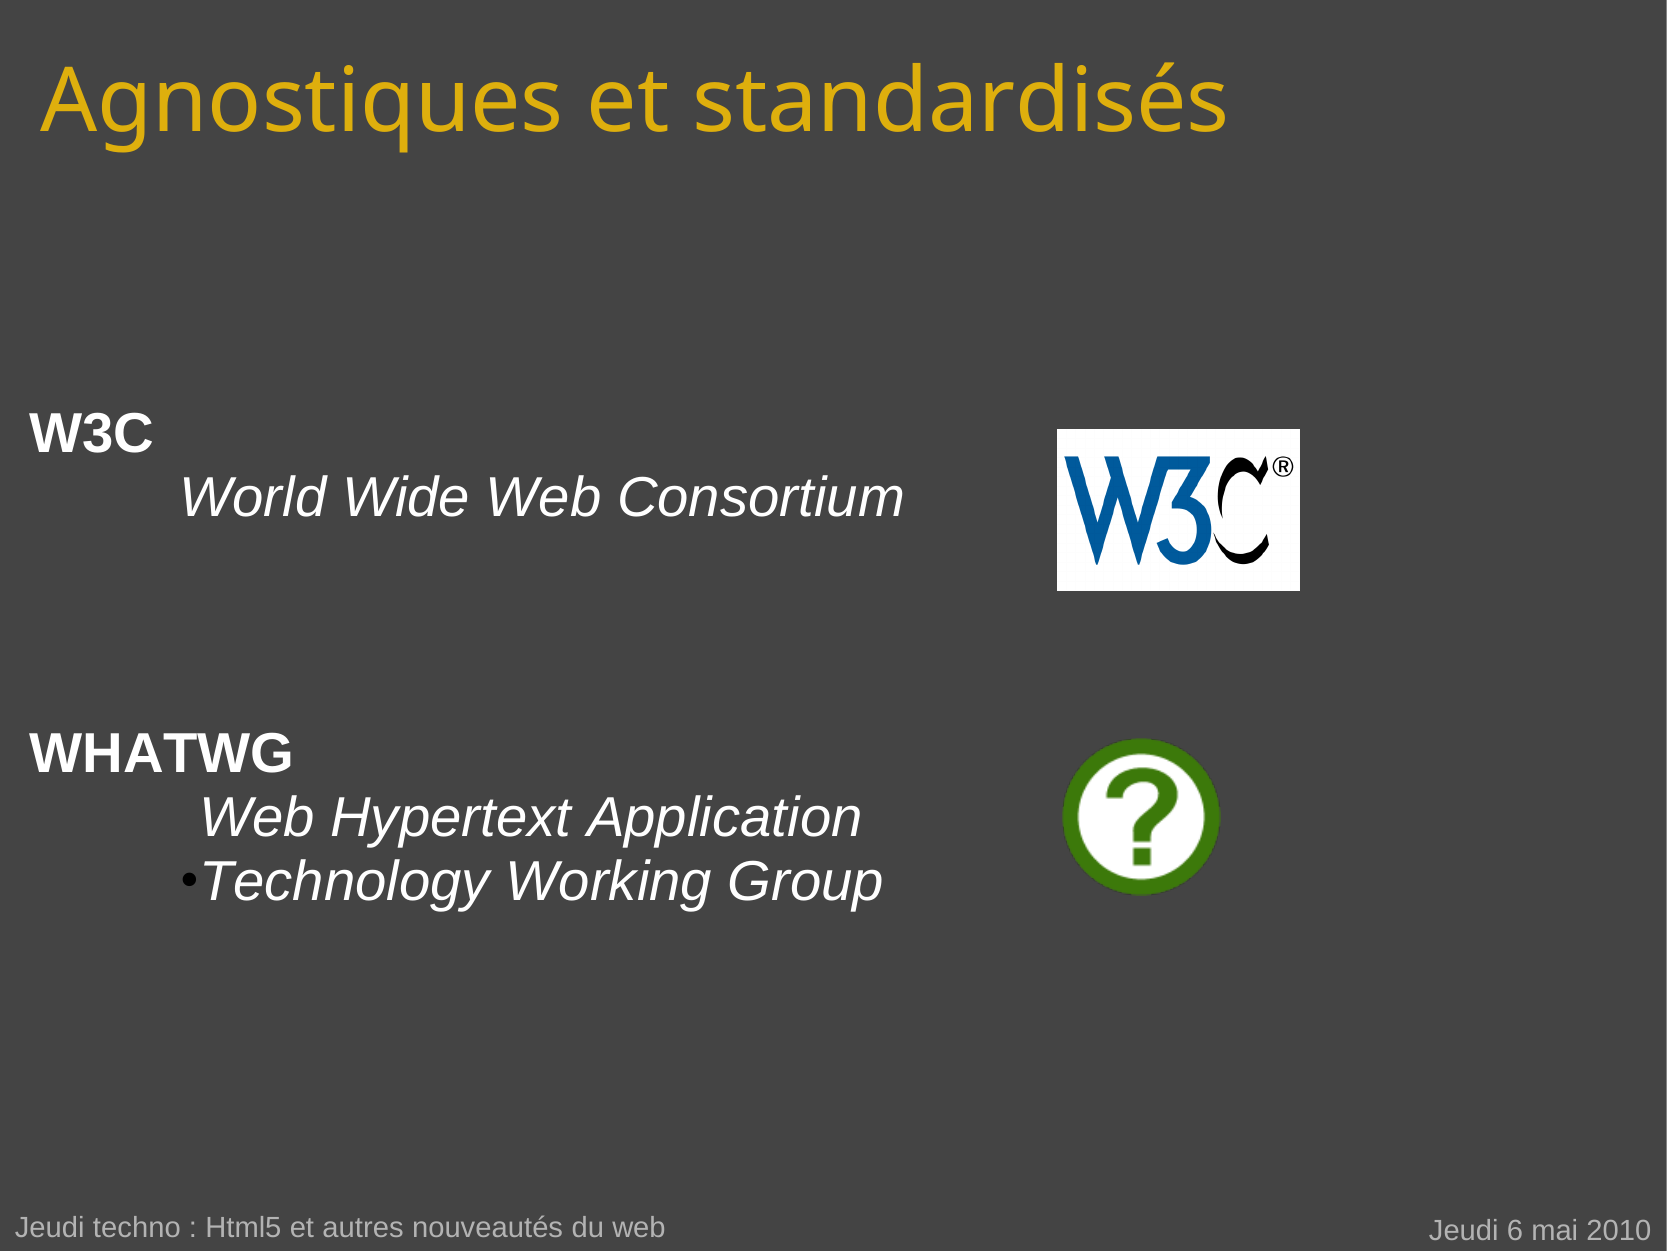

# Agnostiques et standardisés
W3C
	World Wide Web Consortium
WHATWG
Web Hypertext Application
Technology Working Group
Jeudi techno : Html5 et autres nouveautés du web
Jeudi 6 mai 2010